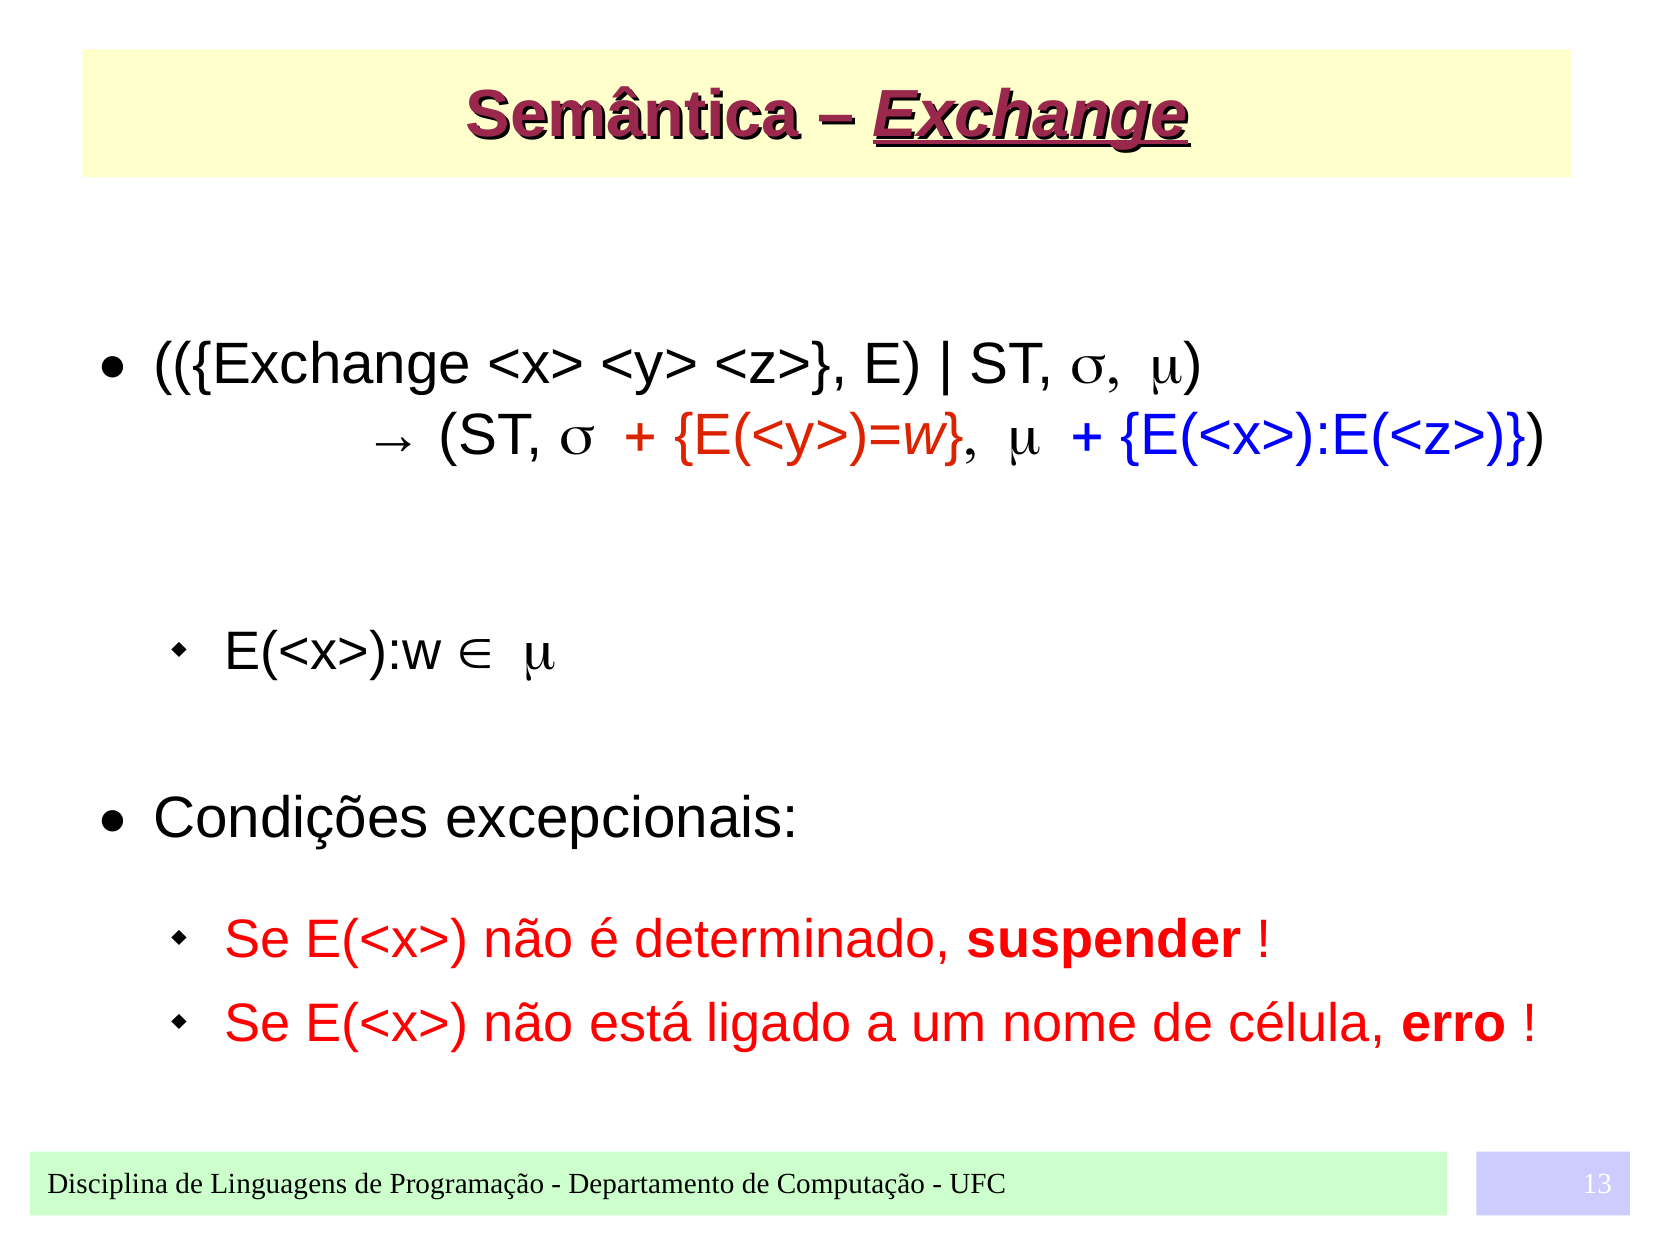

# Semântica – Exchange
(({Exchange <x> <y> <z>}, E) | ST, , )
 → (ST,  + {E(<y>)=w},  + {E(<x>):E(<z>)})
E(<x>):w  
Condições excepcionais:
Se E(<x>) não é determinado, suspender !
Se E(<x>) não está ligado a um nome de célula, erro !
Disciplina de Linguagens de Programação - Departamento de Computação - UFC
13